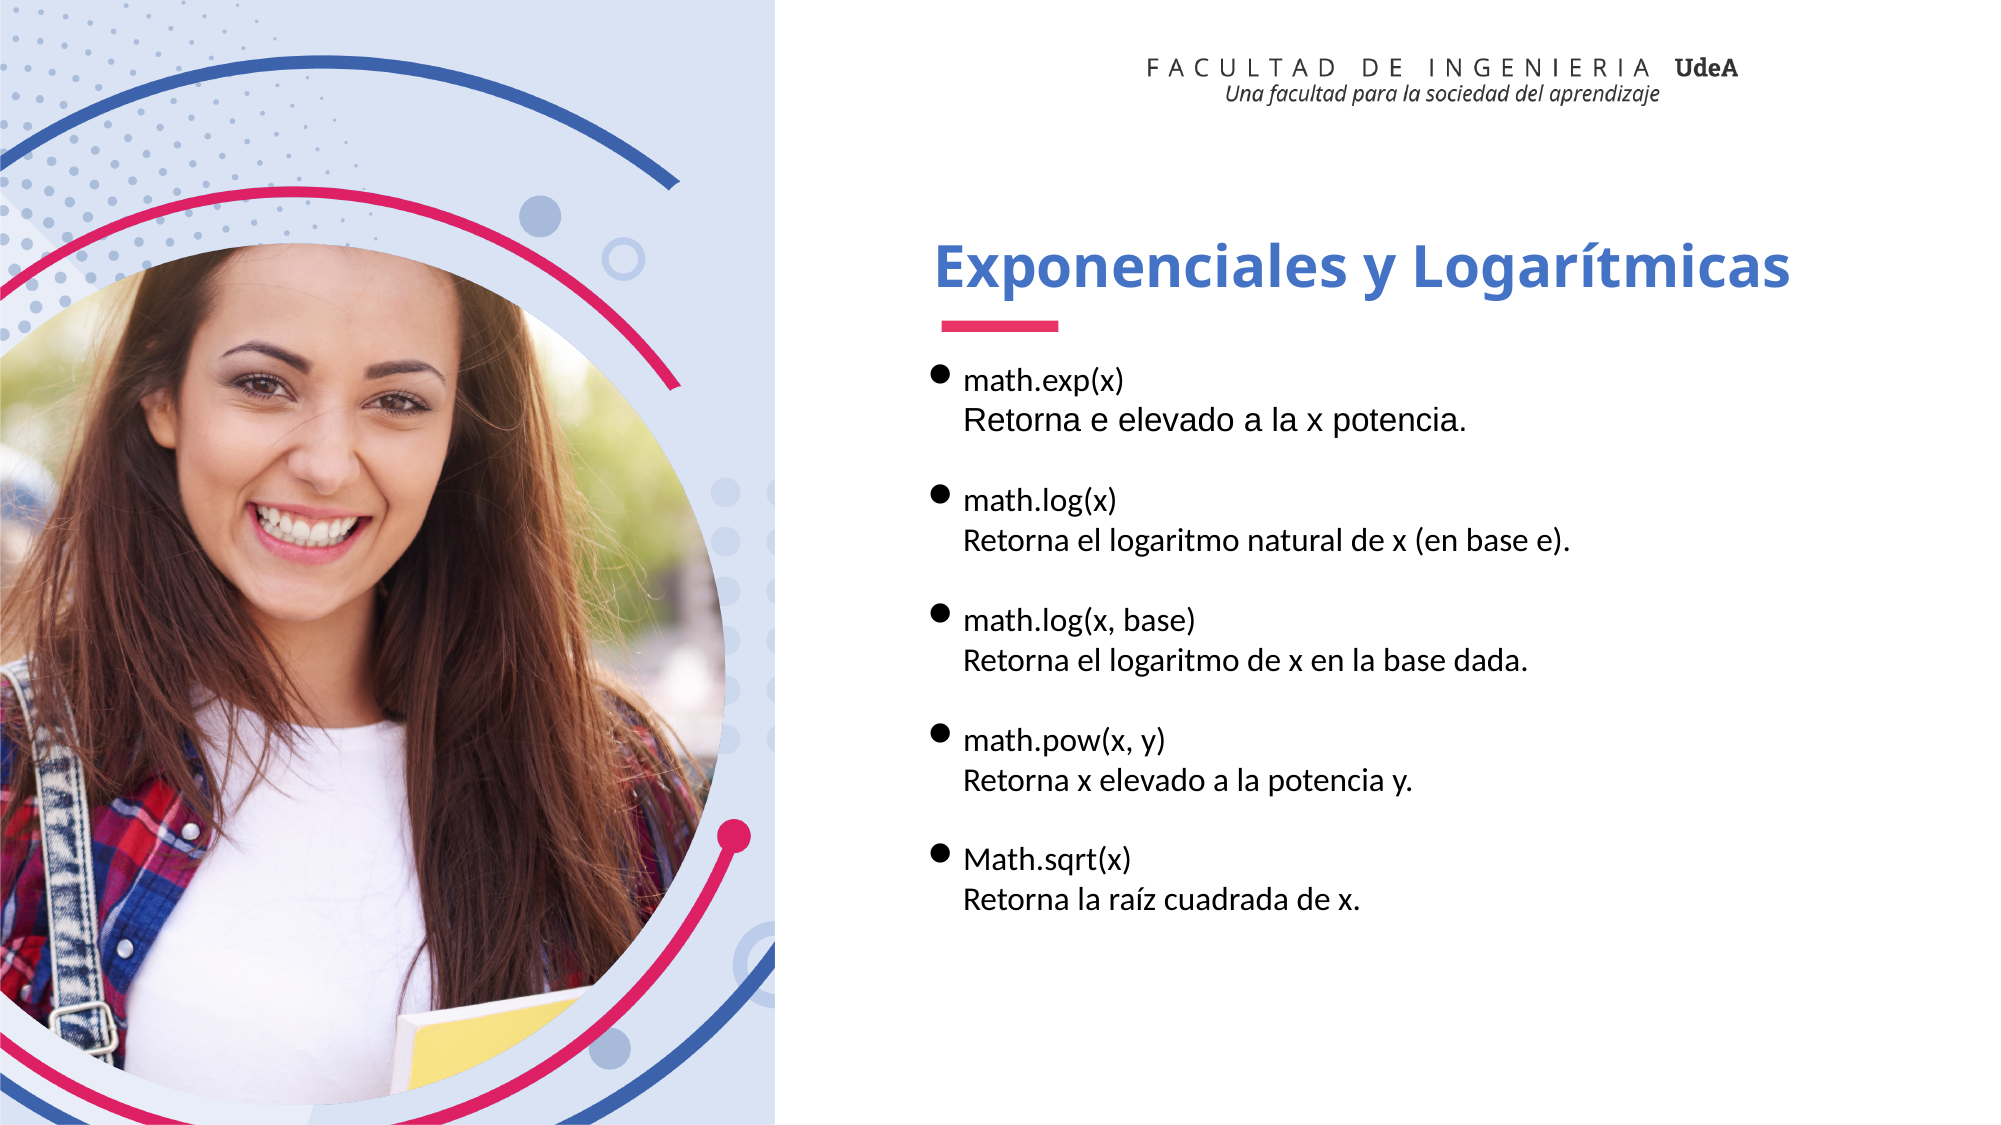

Exponenciales y Logarítmicas
math.exp(x)
Retorna e elevado a la x potencia.
math.log(x)
Retorna el logaritmo natural de x (en base e).
math.log(x, base)
Retorna el logaritmo de x en la base dada.
math.pow(x, y)
Retorna x elevado a la potencia y.
Math.sqrt(x)
Retorna la raíz cuadrada de x.